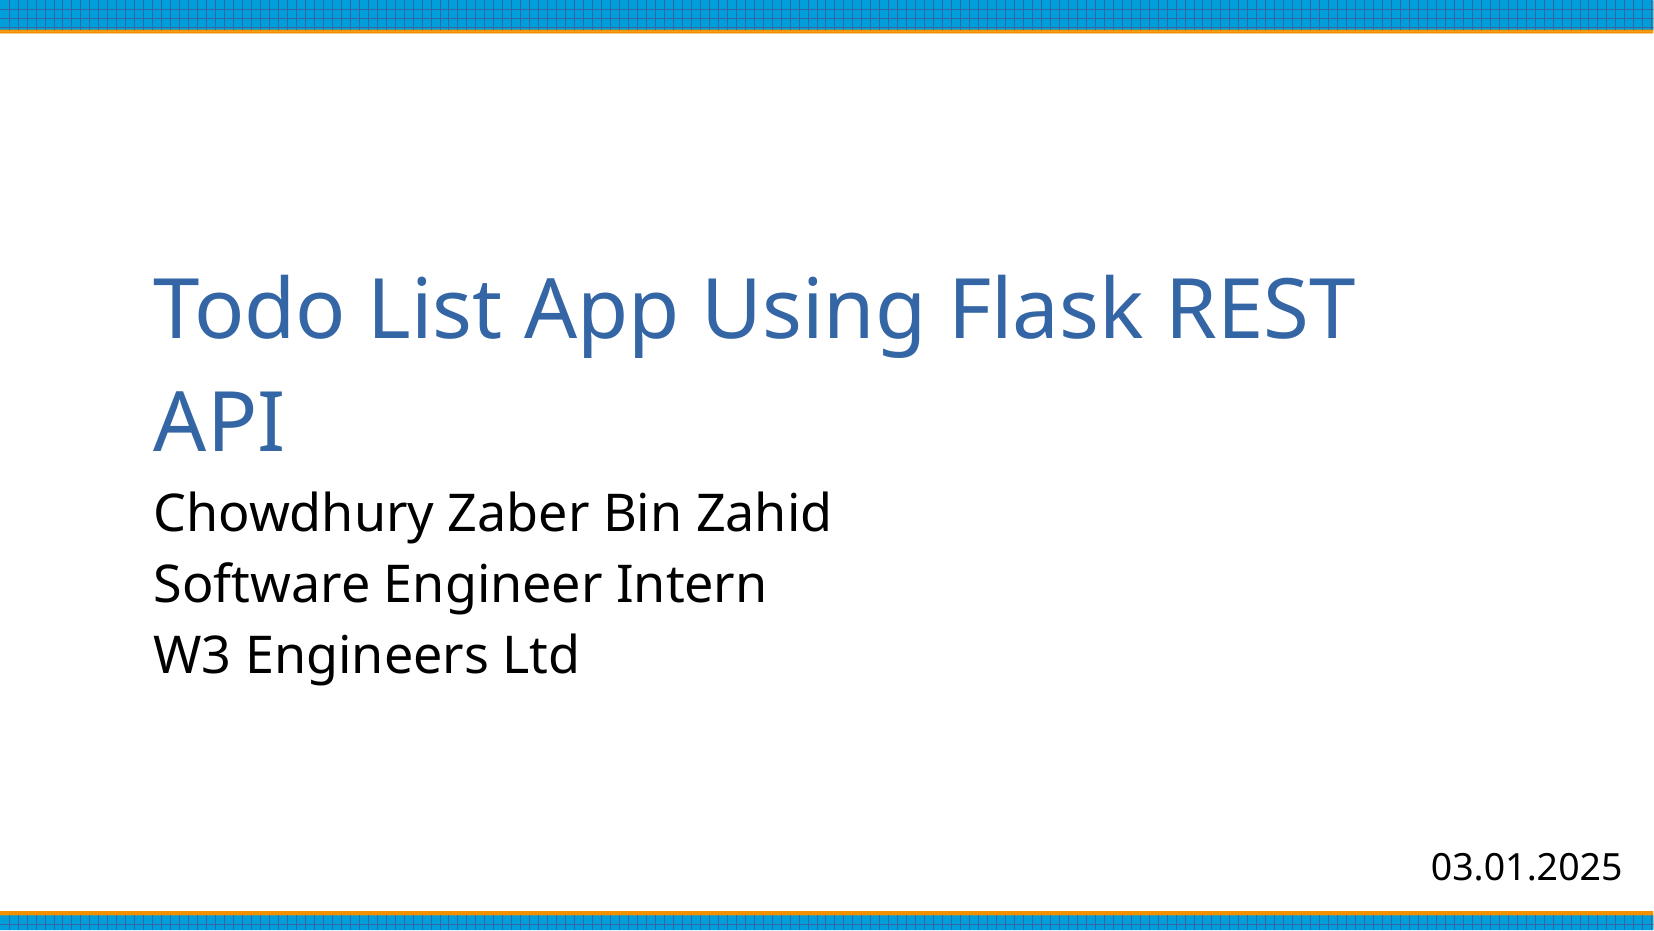

Todo List App Using Flask REST API
Chowdhury Zaber Bin Zahid
Software Engineer Intern
W3 Engineers Ltd
03.01.2025